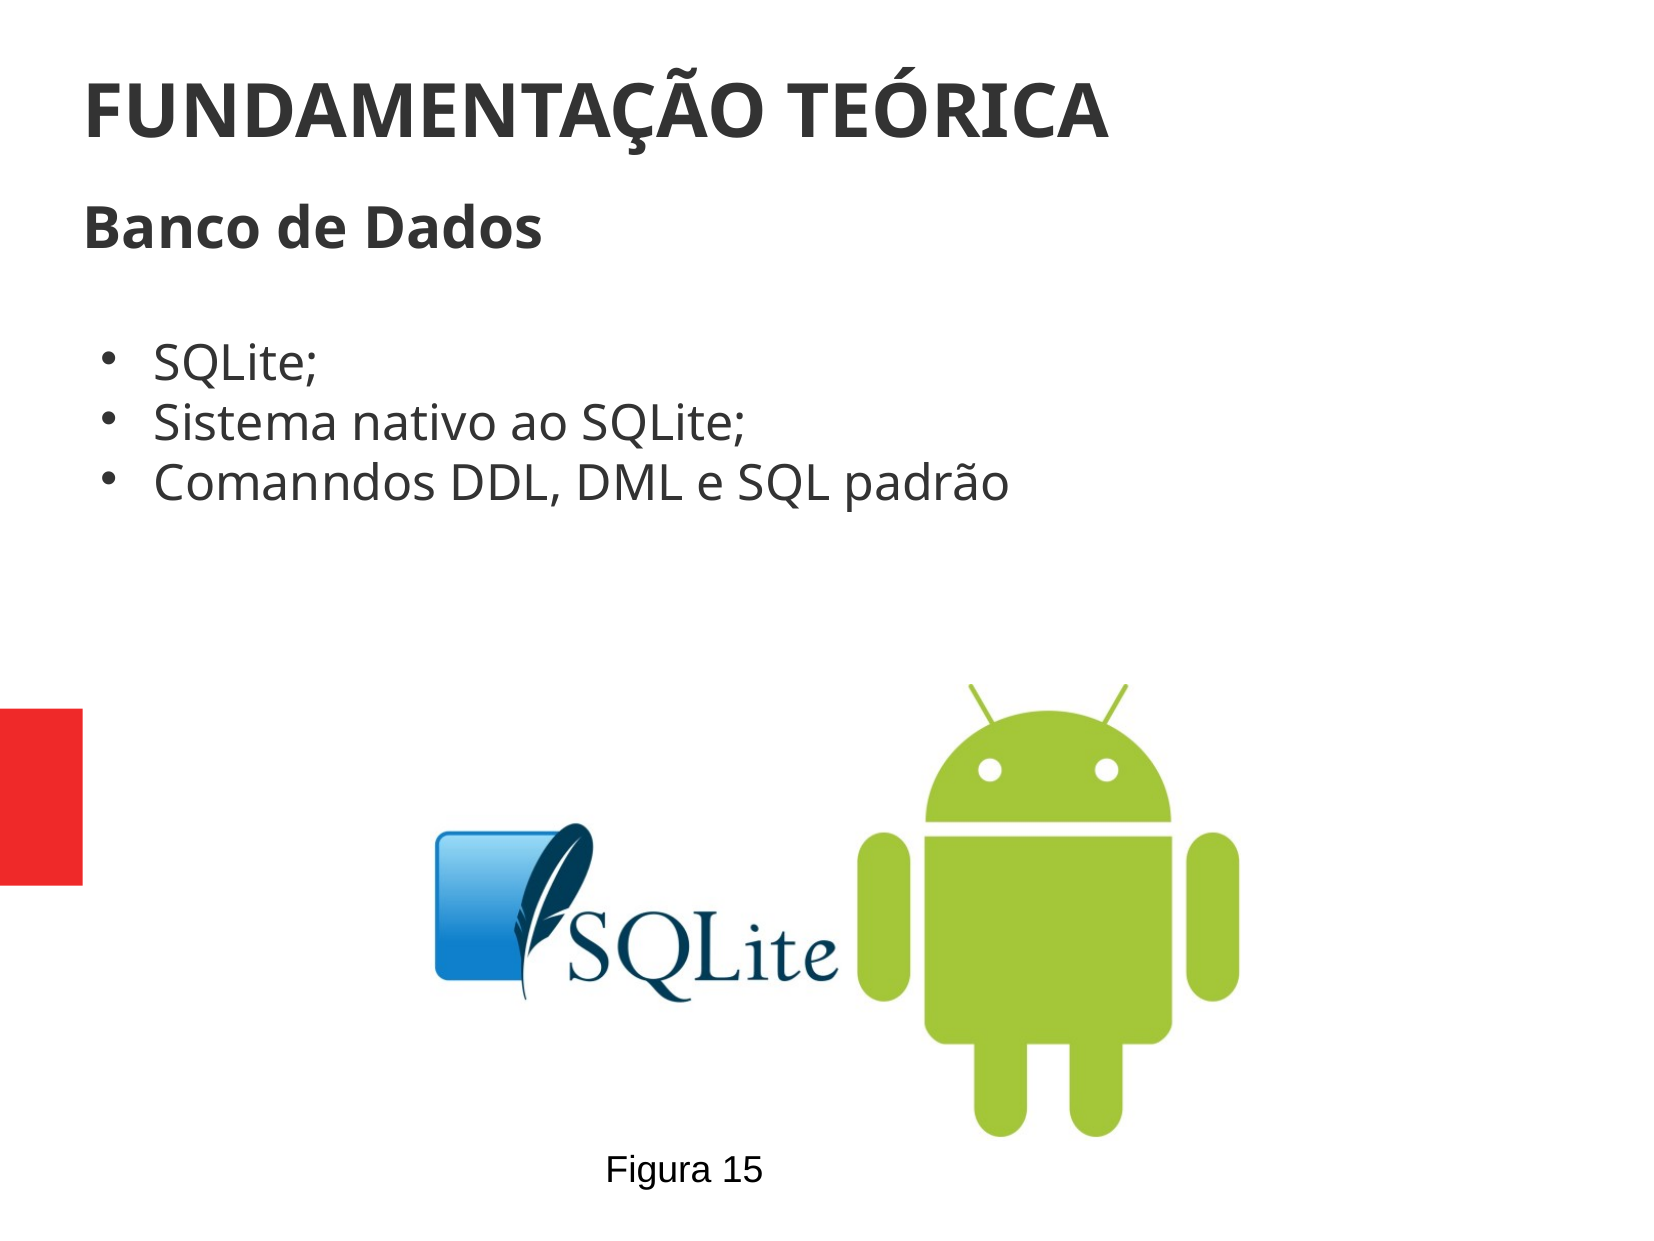

FUNDAMENTAÇÃO TEÓRICA
Banco de Dados
SQLite;
Sistema nativo ao SQLite;
Comanndos DDL, DML e SQL padrão
Figura 15